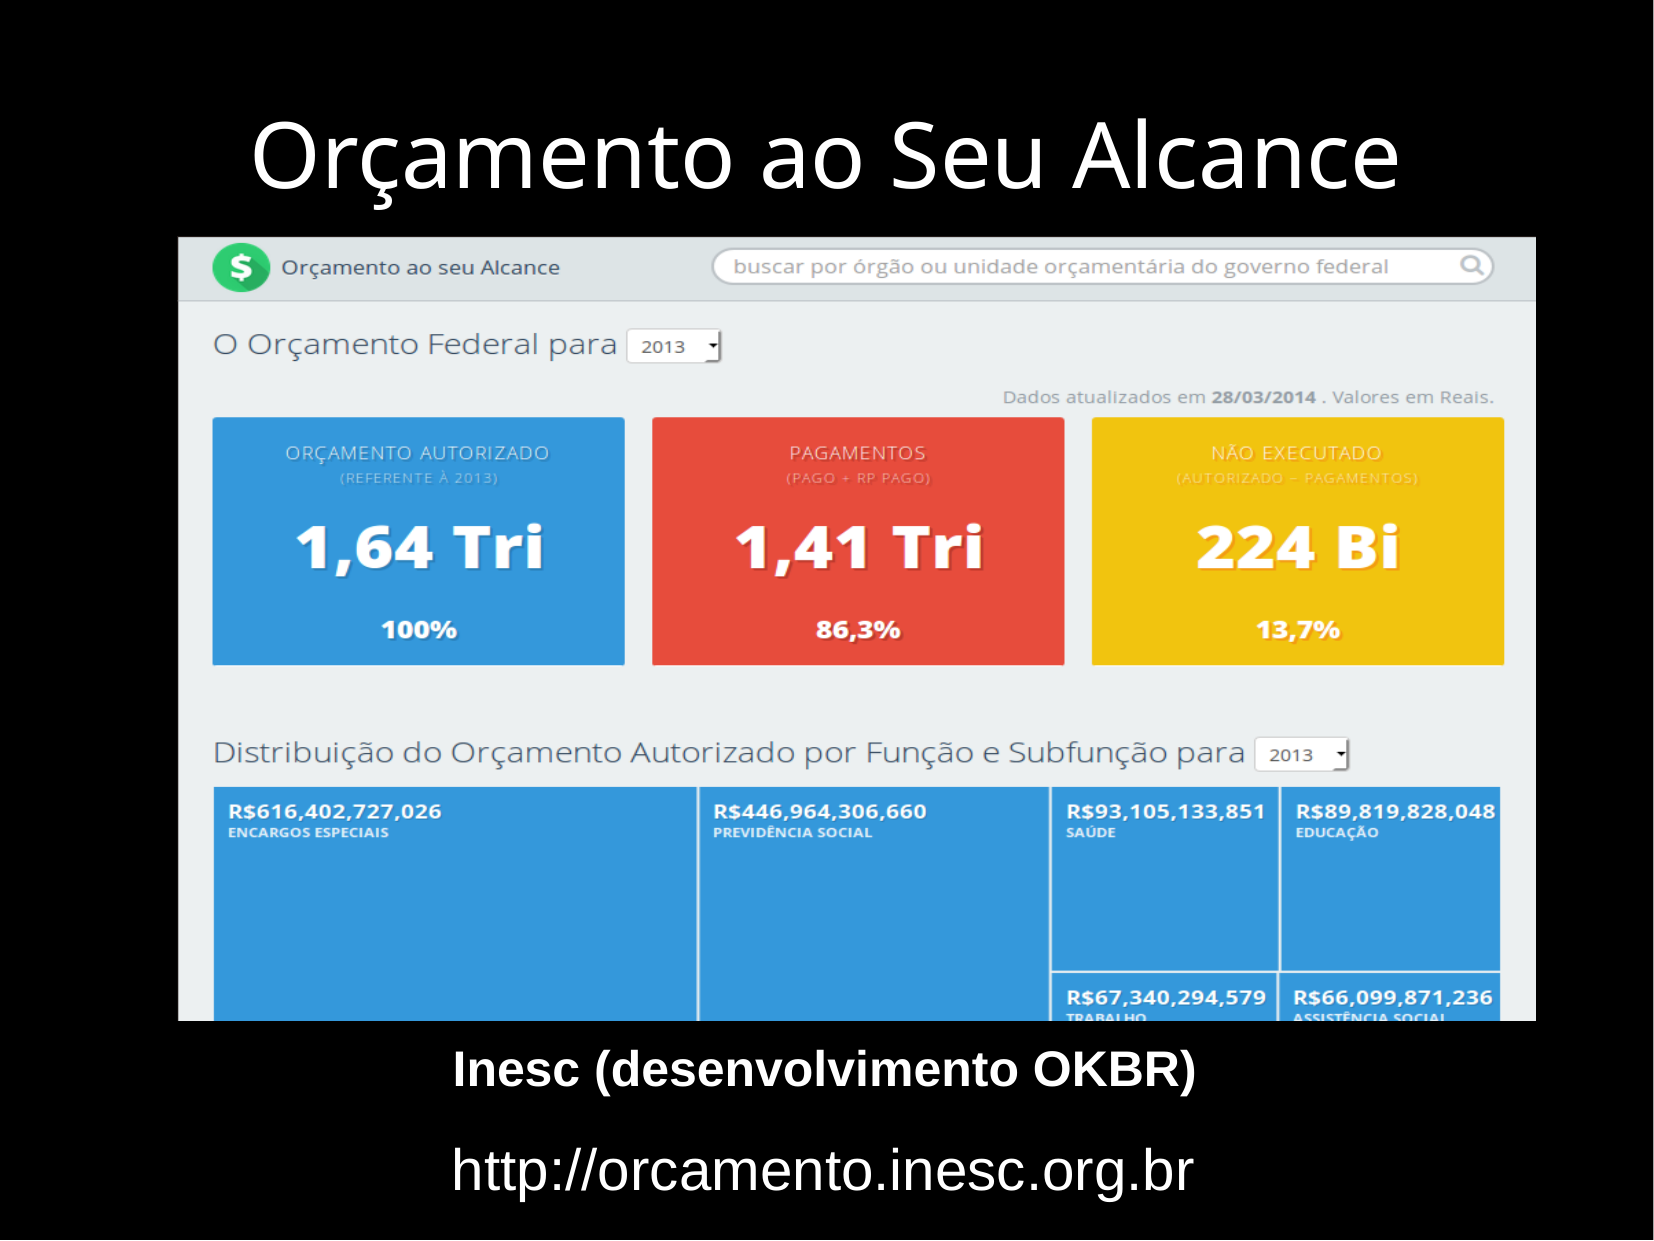

# Orçamento ao Seu Alcance
Inesc (desenvolvimento OKBR)
http://orcamento.inesc.org.br